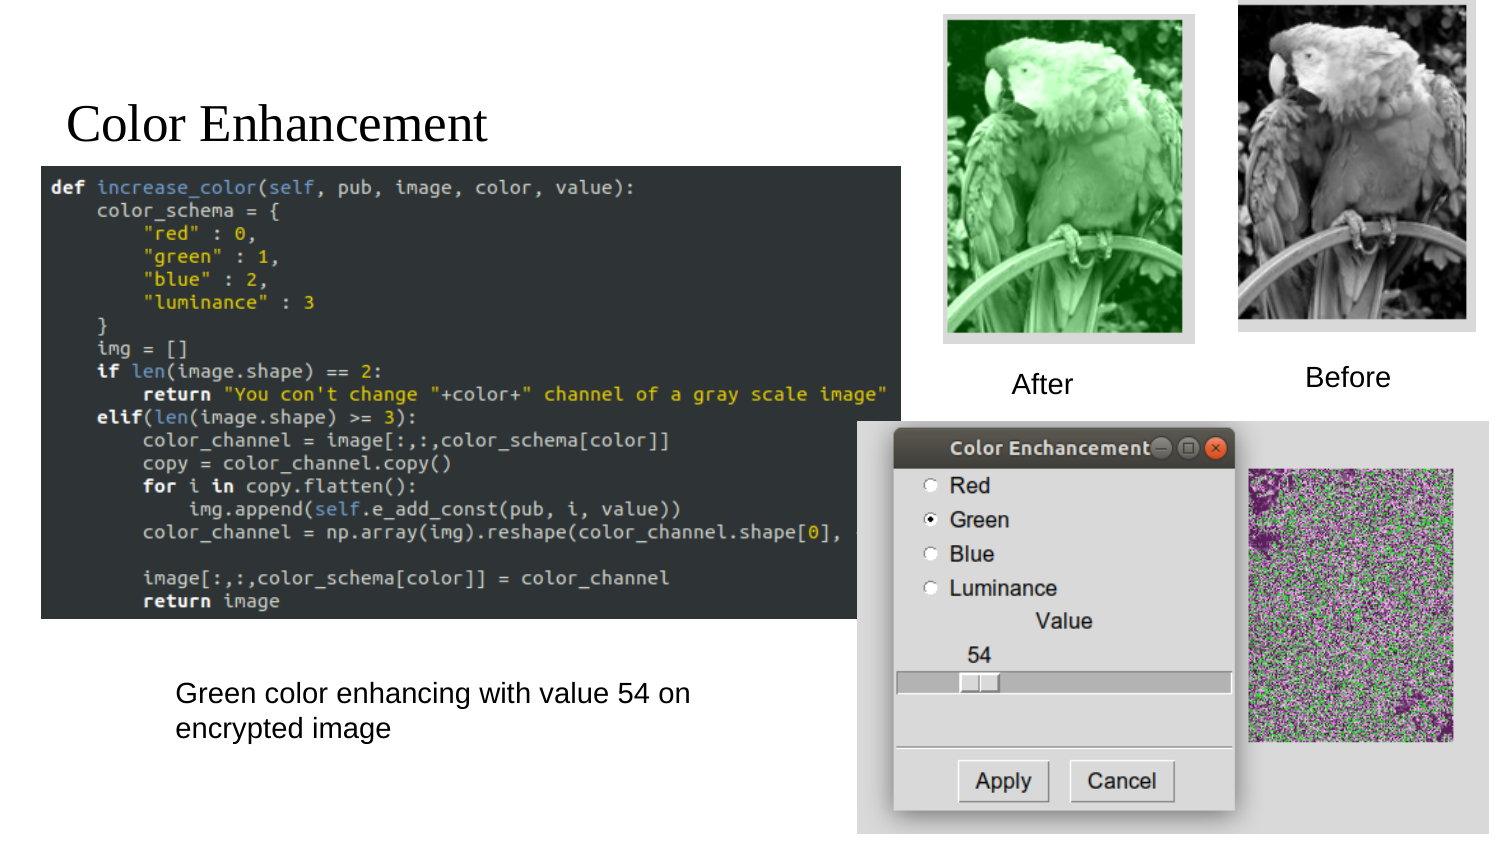

# Color Enhancement
Before
After
Green color enhancing with value 54 on encrypted image